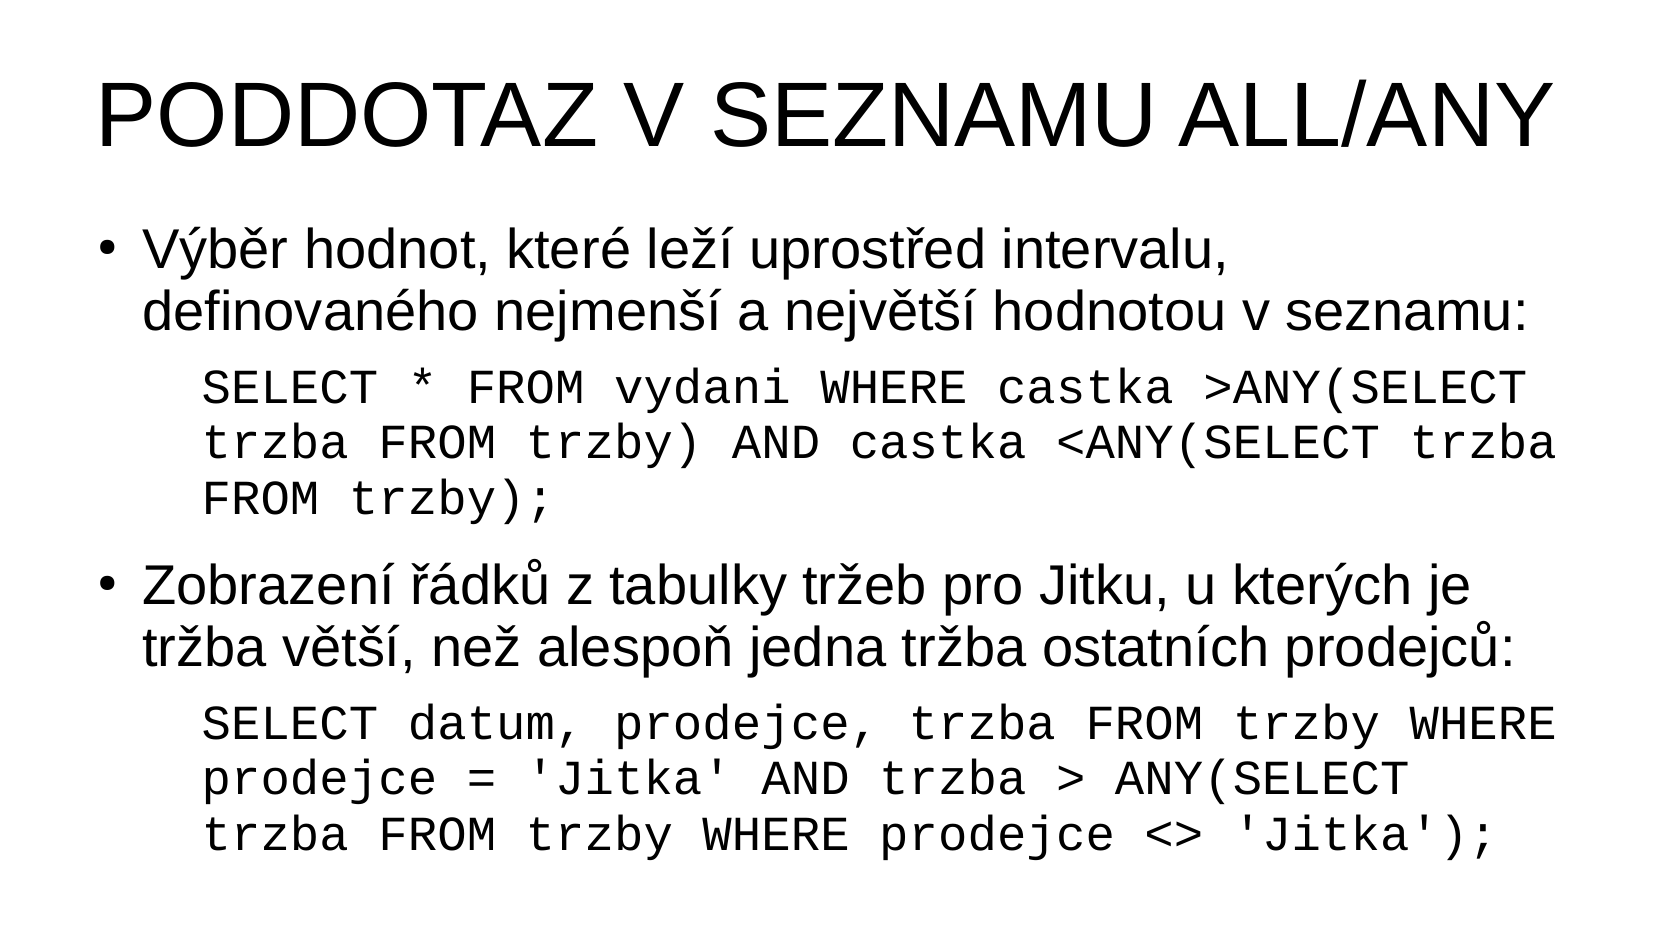

# PODDOTAZ V SEZNAMU ALL/ANY
Výběr hodnot, které leží uprostřed intervalu, definovaného nejmenší a největší hodnotou v seznamu:
SELECT * FROM vydani WHERE castka >ANY(SELECT trzba FROM trzby) AND castka <ANY(SELECT trzba FROM trzby);
Zobrazení řádků z tabulky tržeb pro Jitku, u kterých je tržba větší, než alespoň jedna tržba ostatních prodejců:
SELECT datum, prodejce, trzba FROM trzby WHERE prodejce = 'Jitka' AND trzba > ANY(SELECT trzba FROM trzby WHERE prodejce <> 'Jitka');